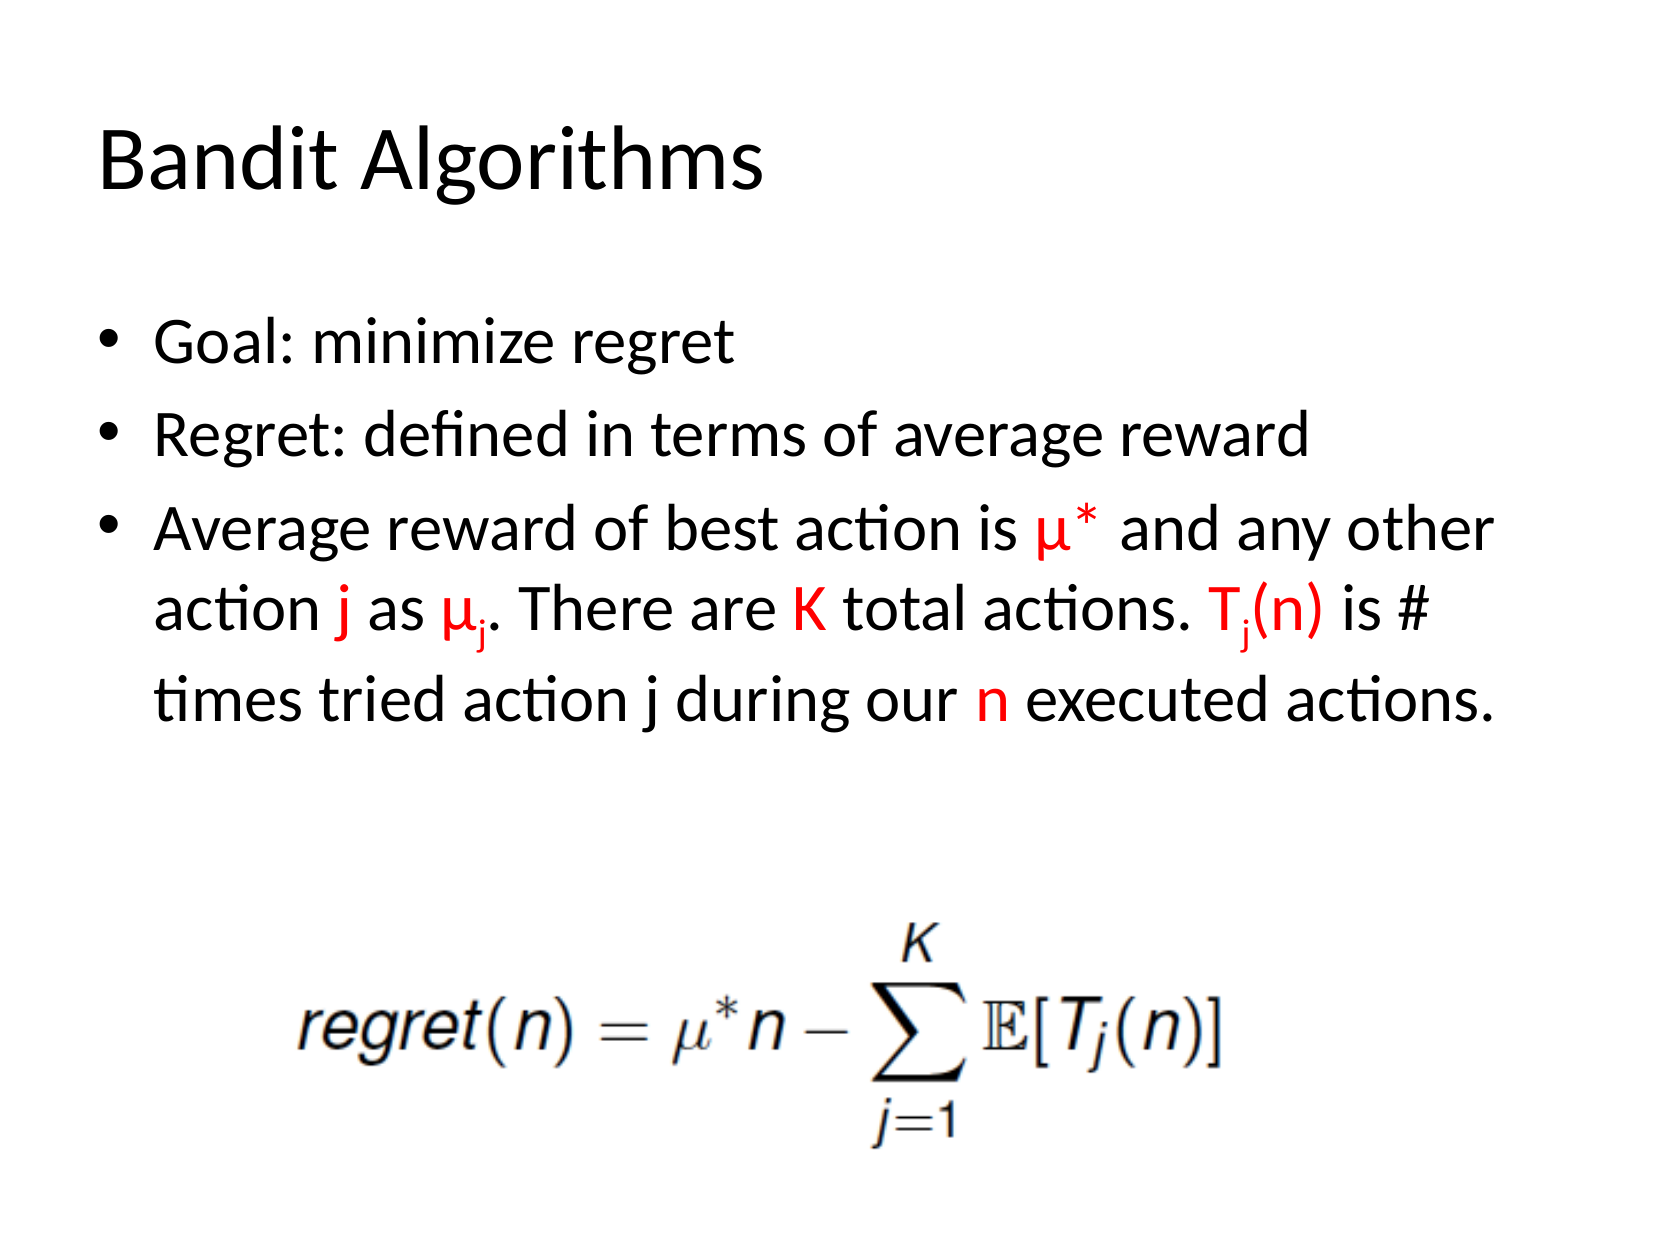

# Bandit Algorithms
Goal: minimize regret
Regret: defined in terms of average reward
Average reward of best action is μ* and any other action j as μj. There are K total actions. Tj(n) is # times tried action j during our n executed actions.